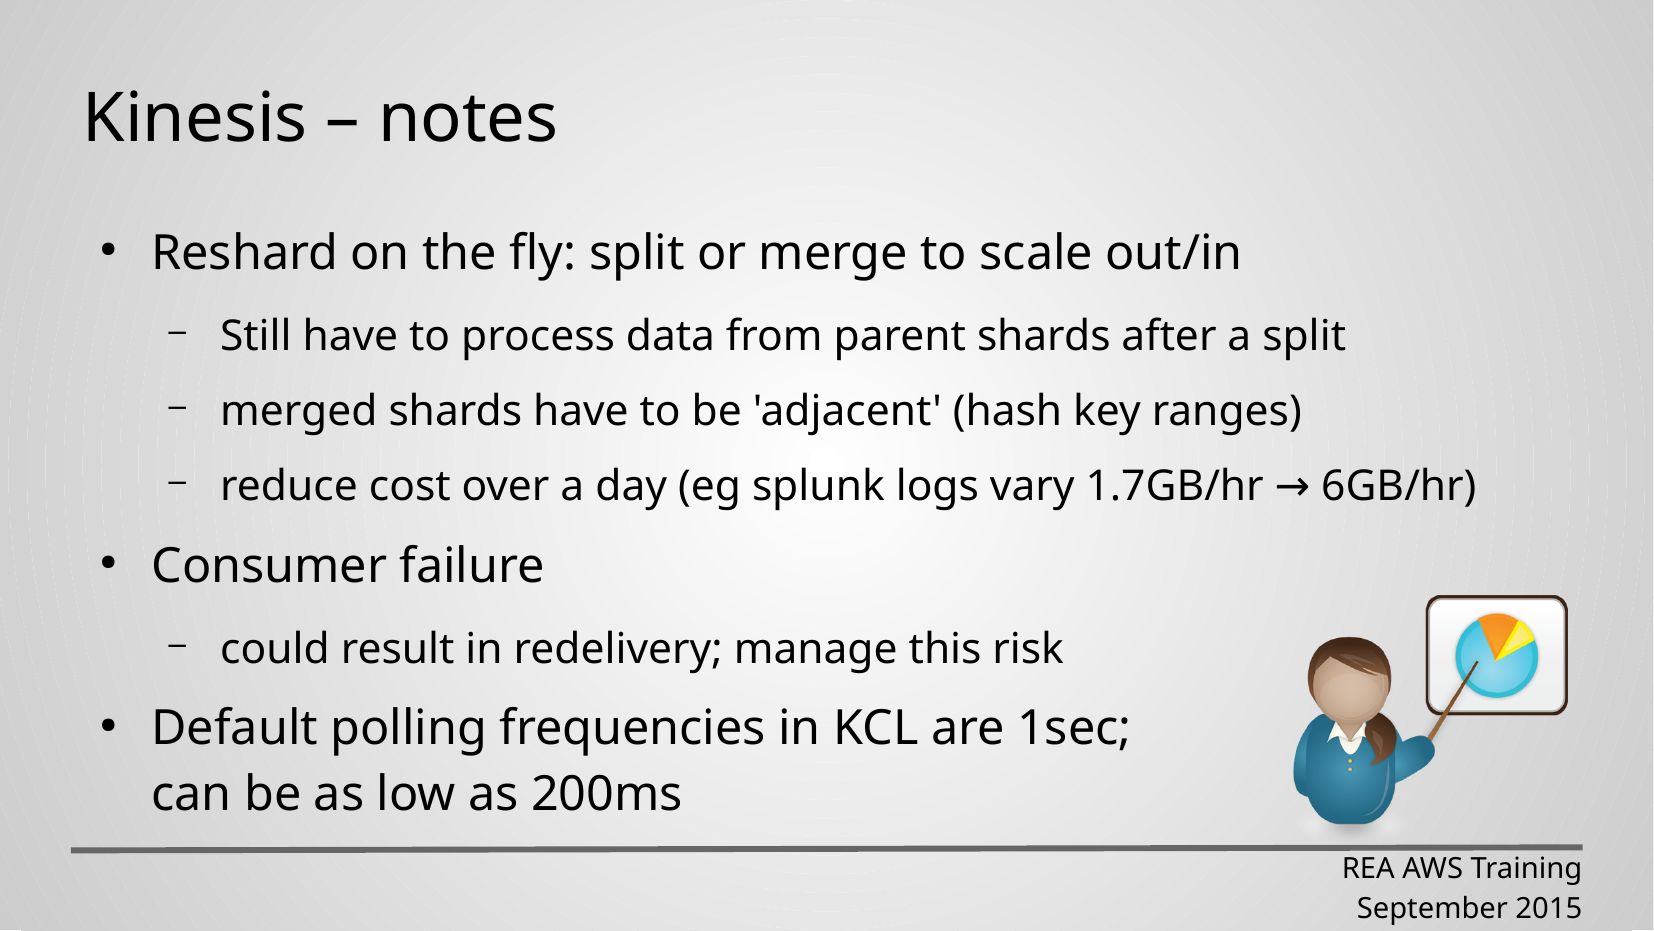

# Kinesis – notes
Reshard on the fly: split or merge to scale out/in
Still have to process data from parent shards after a split
merged shards have to be 'adjacent' (hash key ranges)
reduce cost over a day (eg splunk logs vary 1.7GB/hr → 6GB/hr)
Consumer failure
could result in redelivery; manage this risk
Default polling frequencies in KCL are 1sec;
can be as low as 200ms